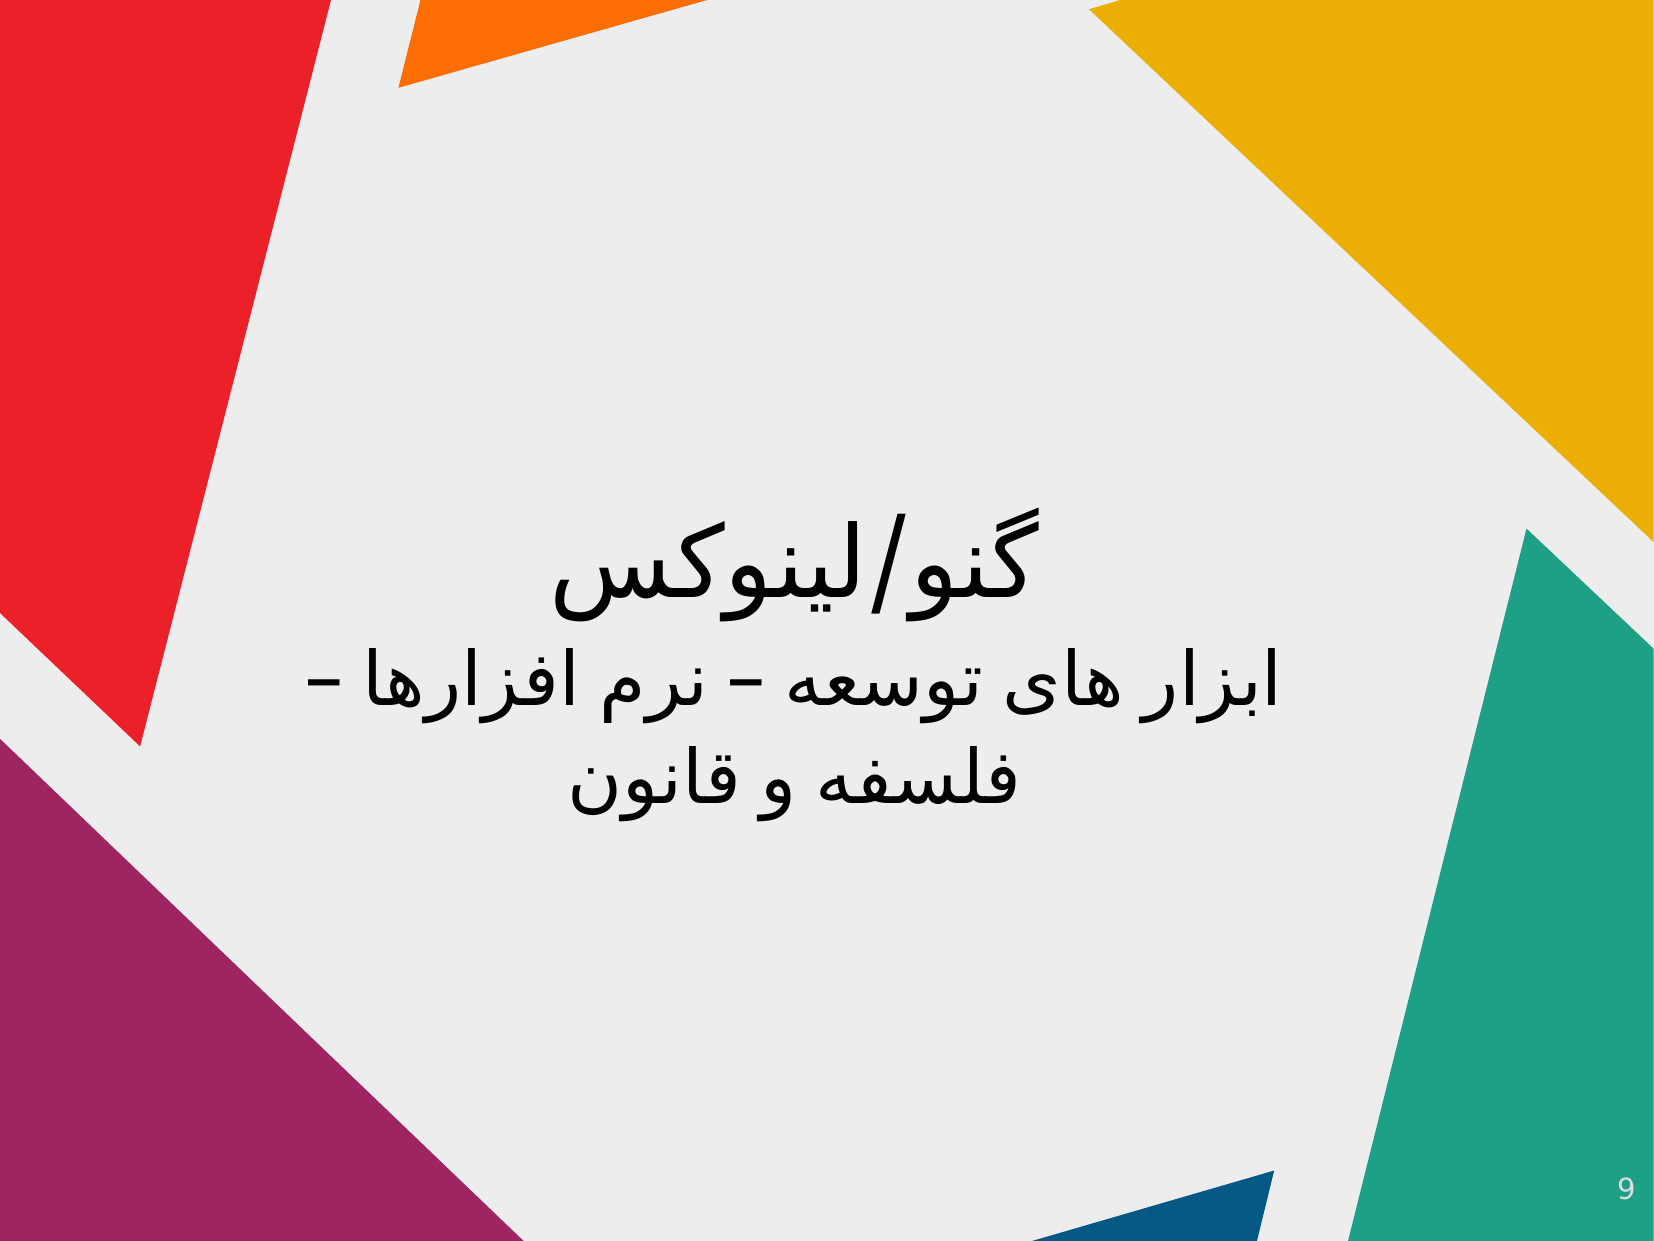

گنو/لینوکس
ابزار های توسعه – نرم افزارها – فلسفه و قانون
9